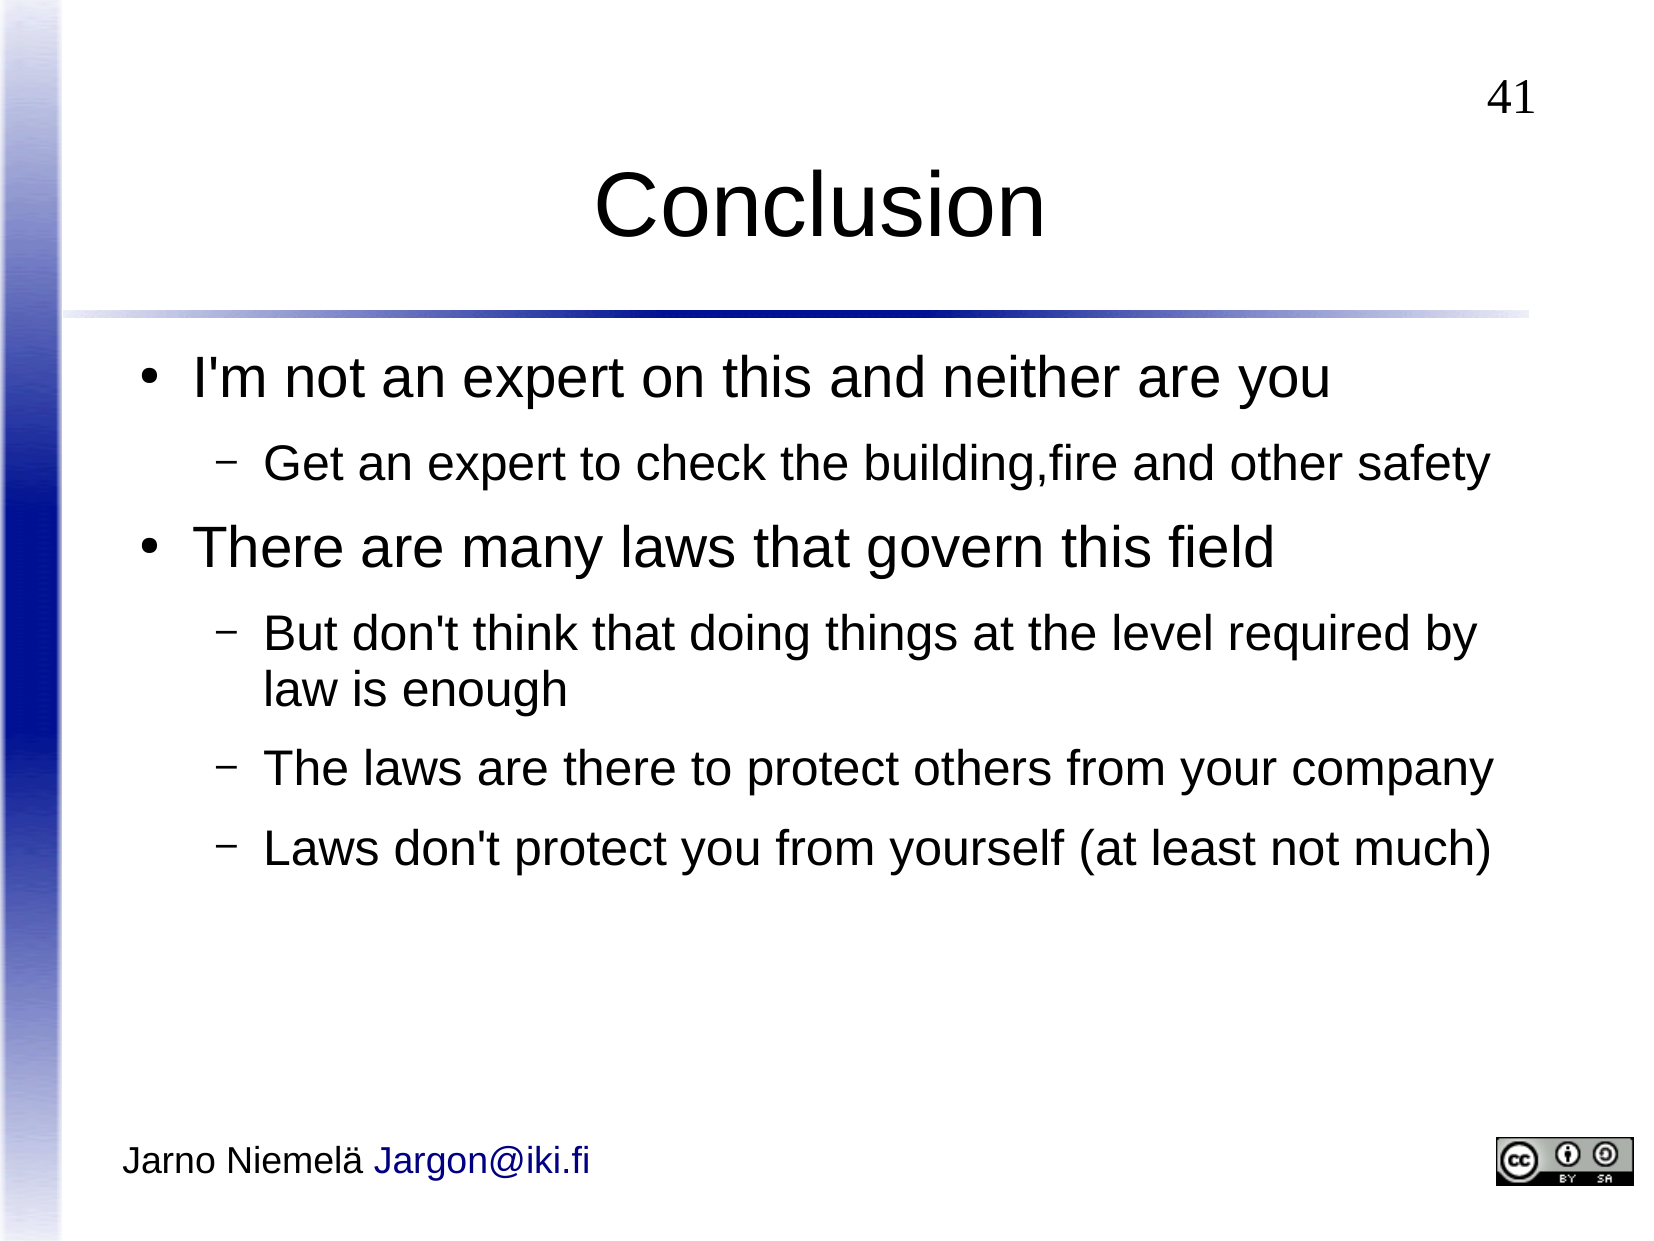

# Conclusion
I'm not an expert on this and neither are you
Get an expert to check the building,fire and other safety
There are many laws that govern this field
But don't think that doing things at the level required by law is enough
The laws are there to protect others from your company
Laws don't protect you from yourself (at least not much)